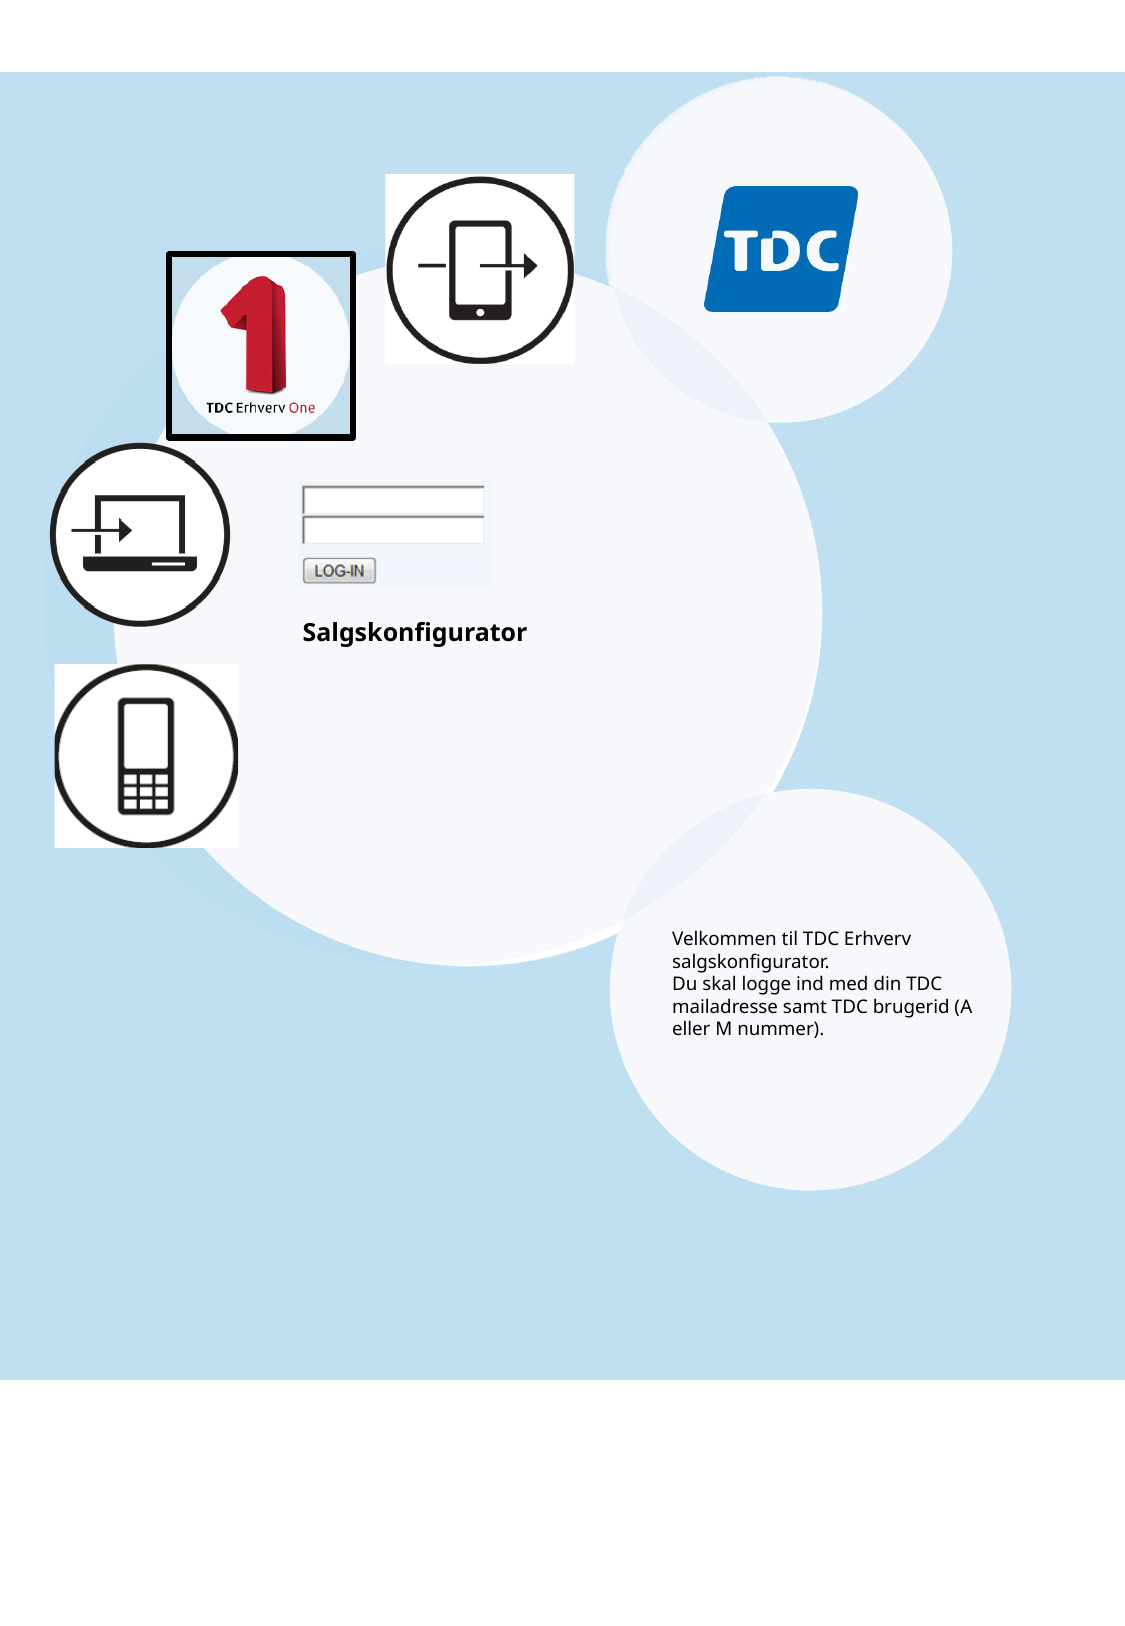

Salgskonfigurator
Velkommen til TDC Erhverv salgskonfigurator.
Du skal logge ind med din TDC mailadresse samt TDC brugerid (A eller M nummer).
Tilføj titel i sidehoved / sidefod